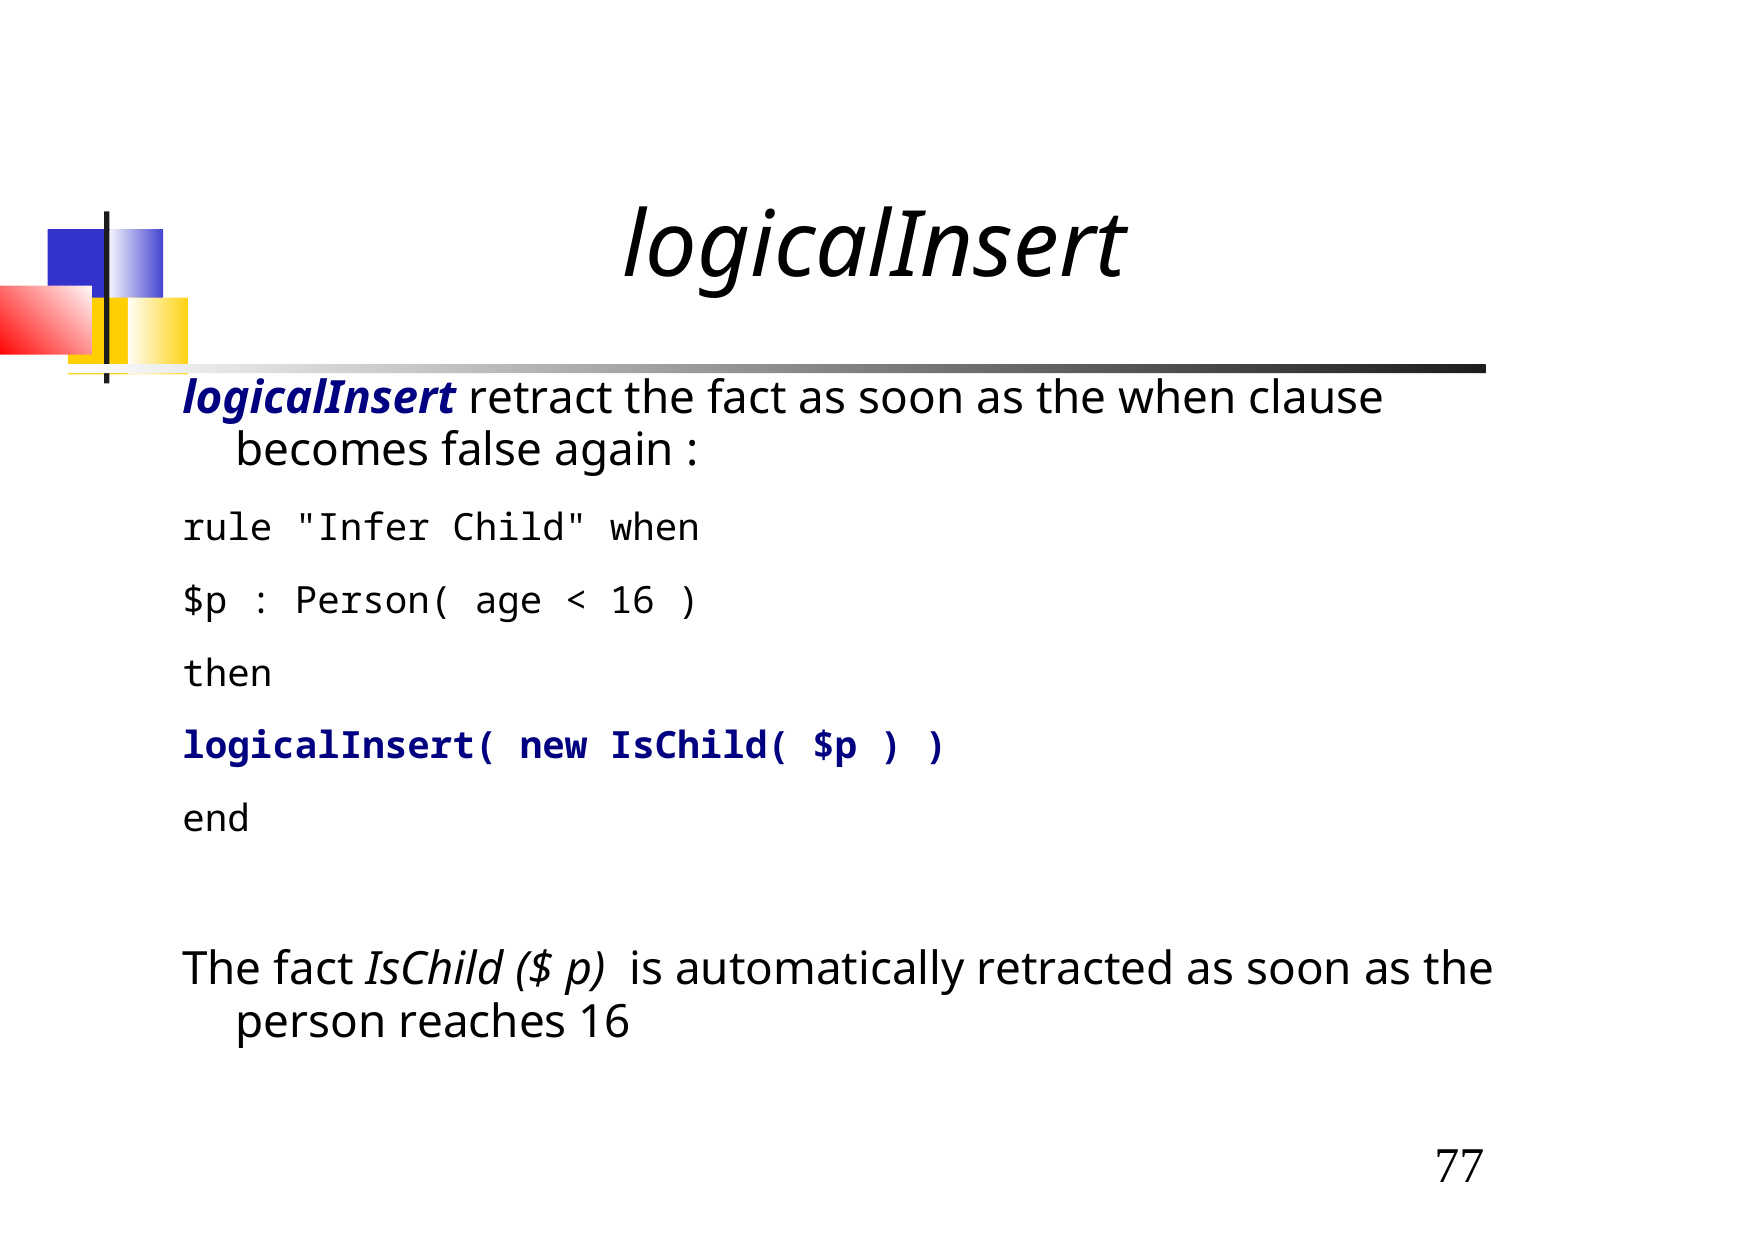

# logicalInsert
logicalInsert retract the fact as soon as the when clause becomes false again :
rule "Infer Child" when
$p : Person( age < 16 )
then
logicalInsert( new IsChild( $p ) )
end
The fact IsChild ($ p) is automatically retracted as soon as the person reaches 16